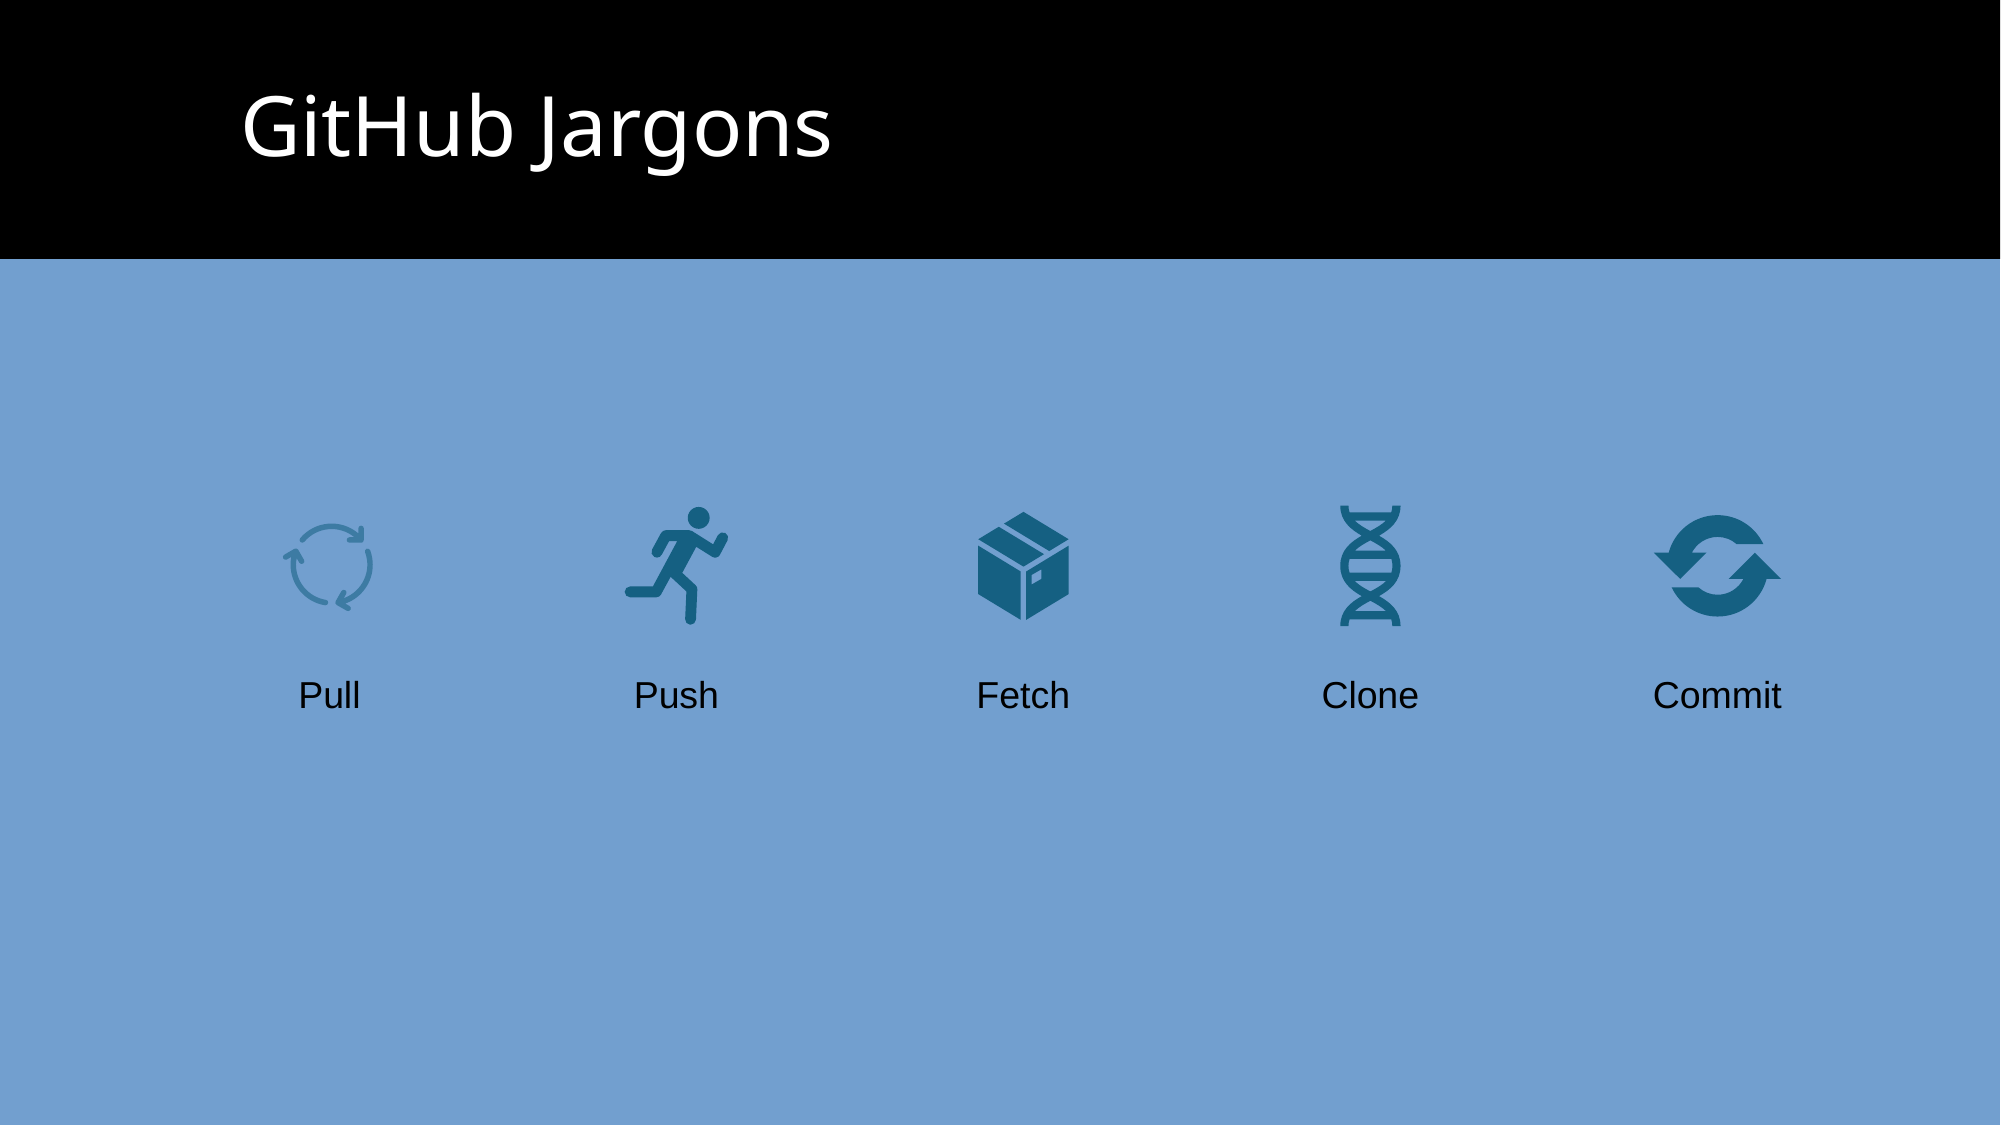

# GitHub Jargons
Pull
Push
Fetch
Clone
Commit